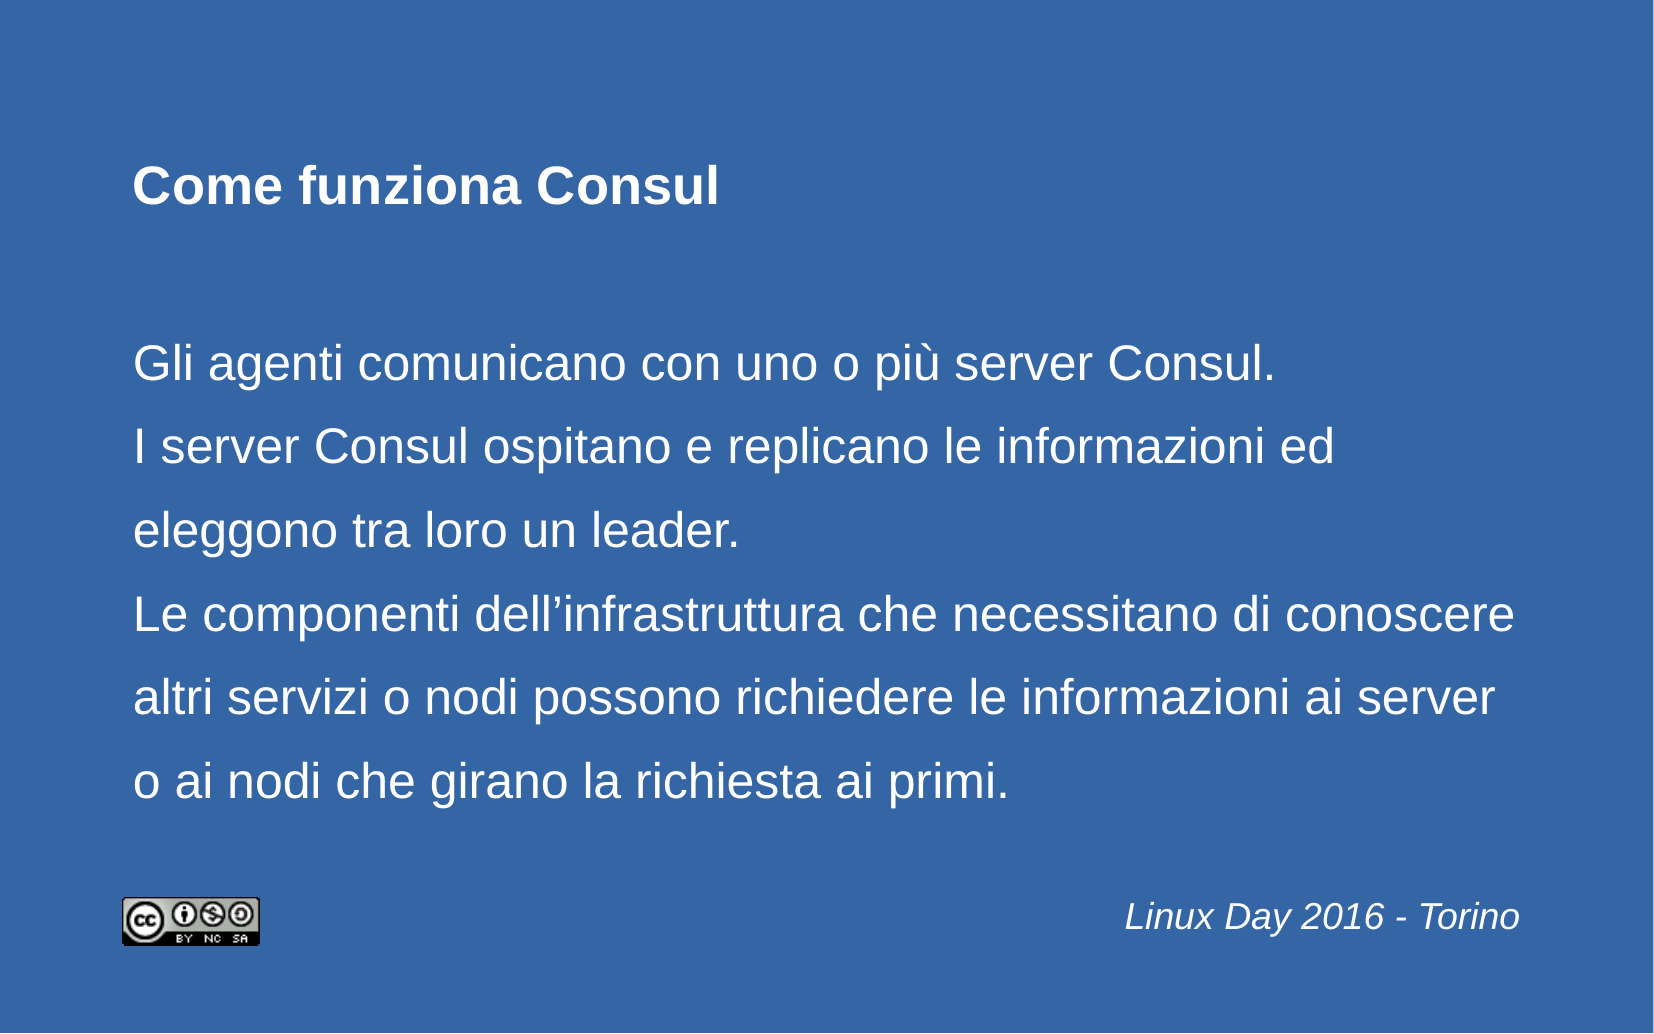

Come funziona Consul
Gli agenti comunicano con uno o più server Consul.
I server Consul ospitano e replicano le informazioni ed eleggono tra loro un leader.
Le componenti dell’infrastruttura che necessitano di conoscere altri servizi o nodi possono richiedere le informazioni ai server o ai nodi che girano la richiesta ai primi.
Linux Day 2016 - Torino